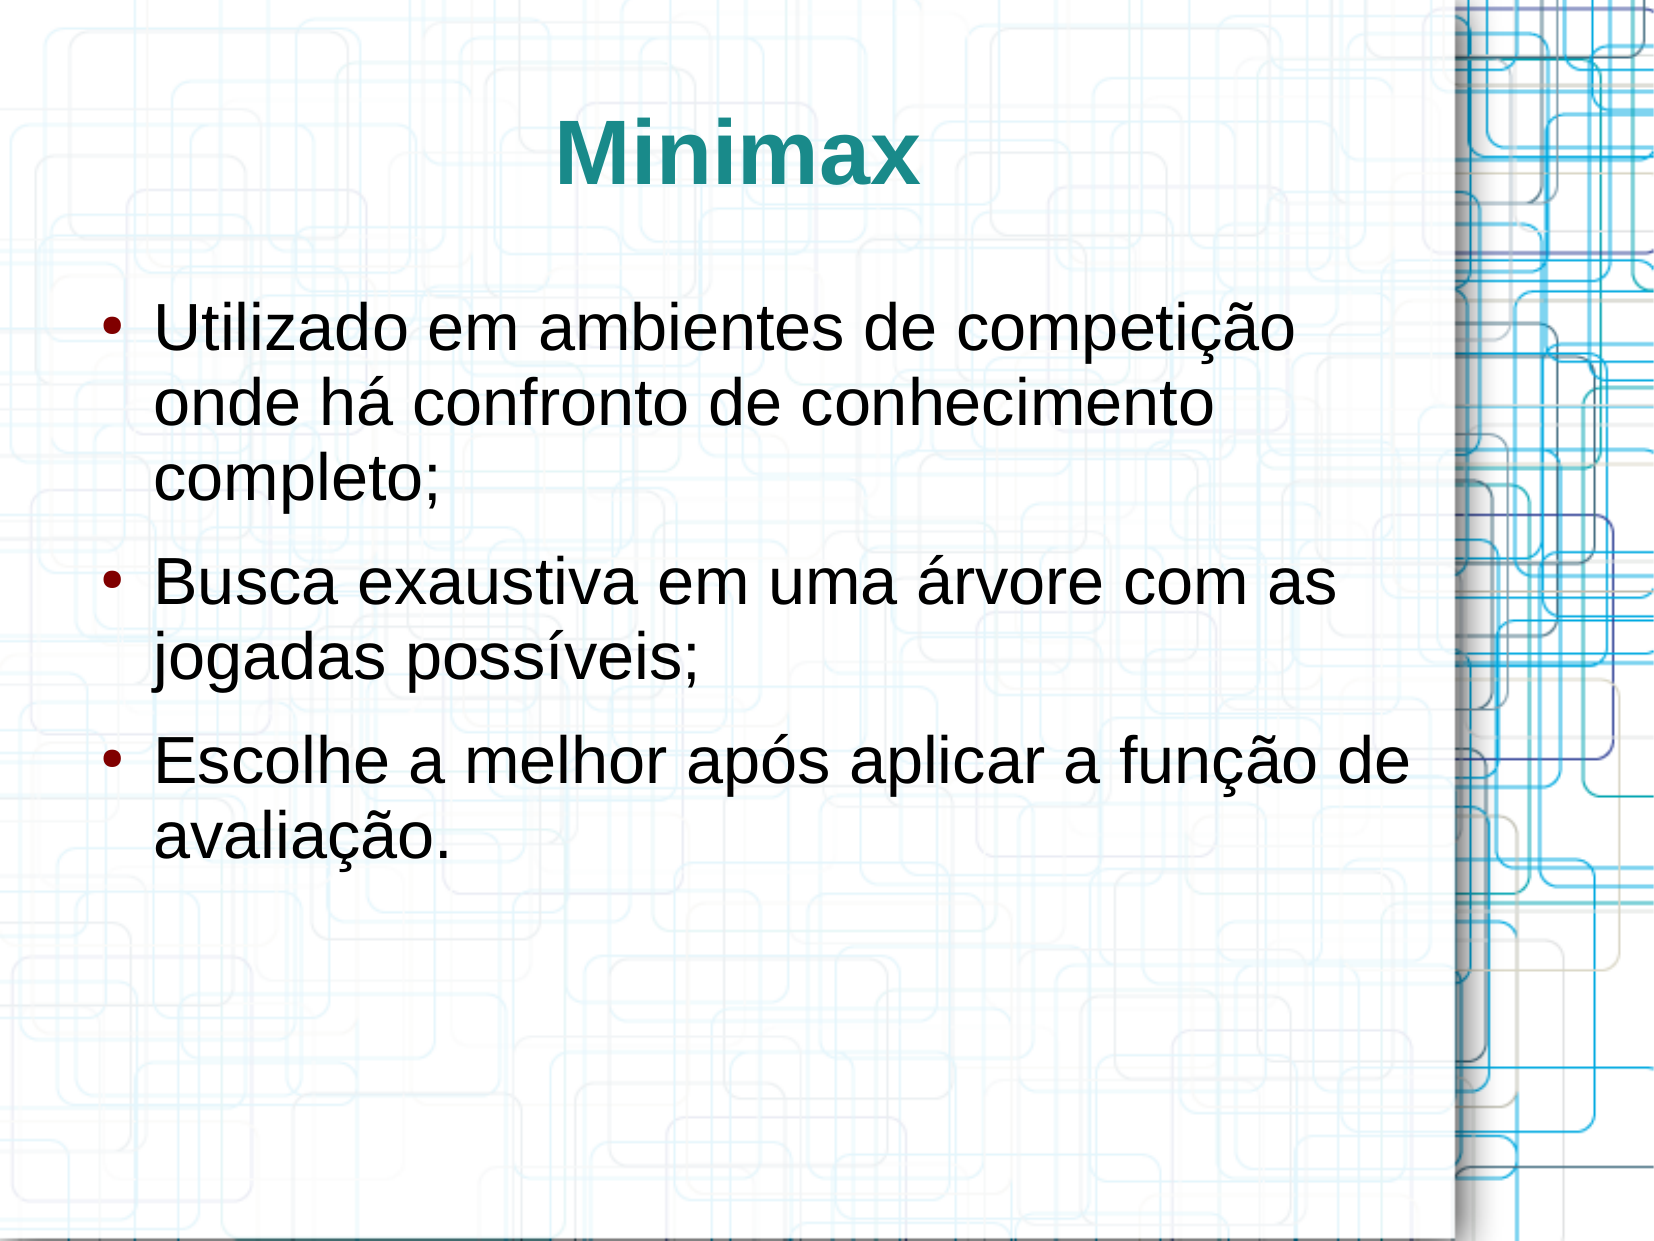

# Minimax
Utilizado em ambientes de competição onde há confronto de conhecimento completo;
Busca exaustiva em uma árvore com as jogadas possíveis;
Escolhe a melhor após aplicar a função de avaliação.